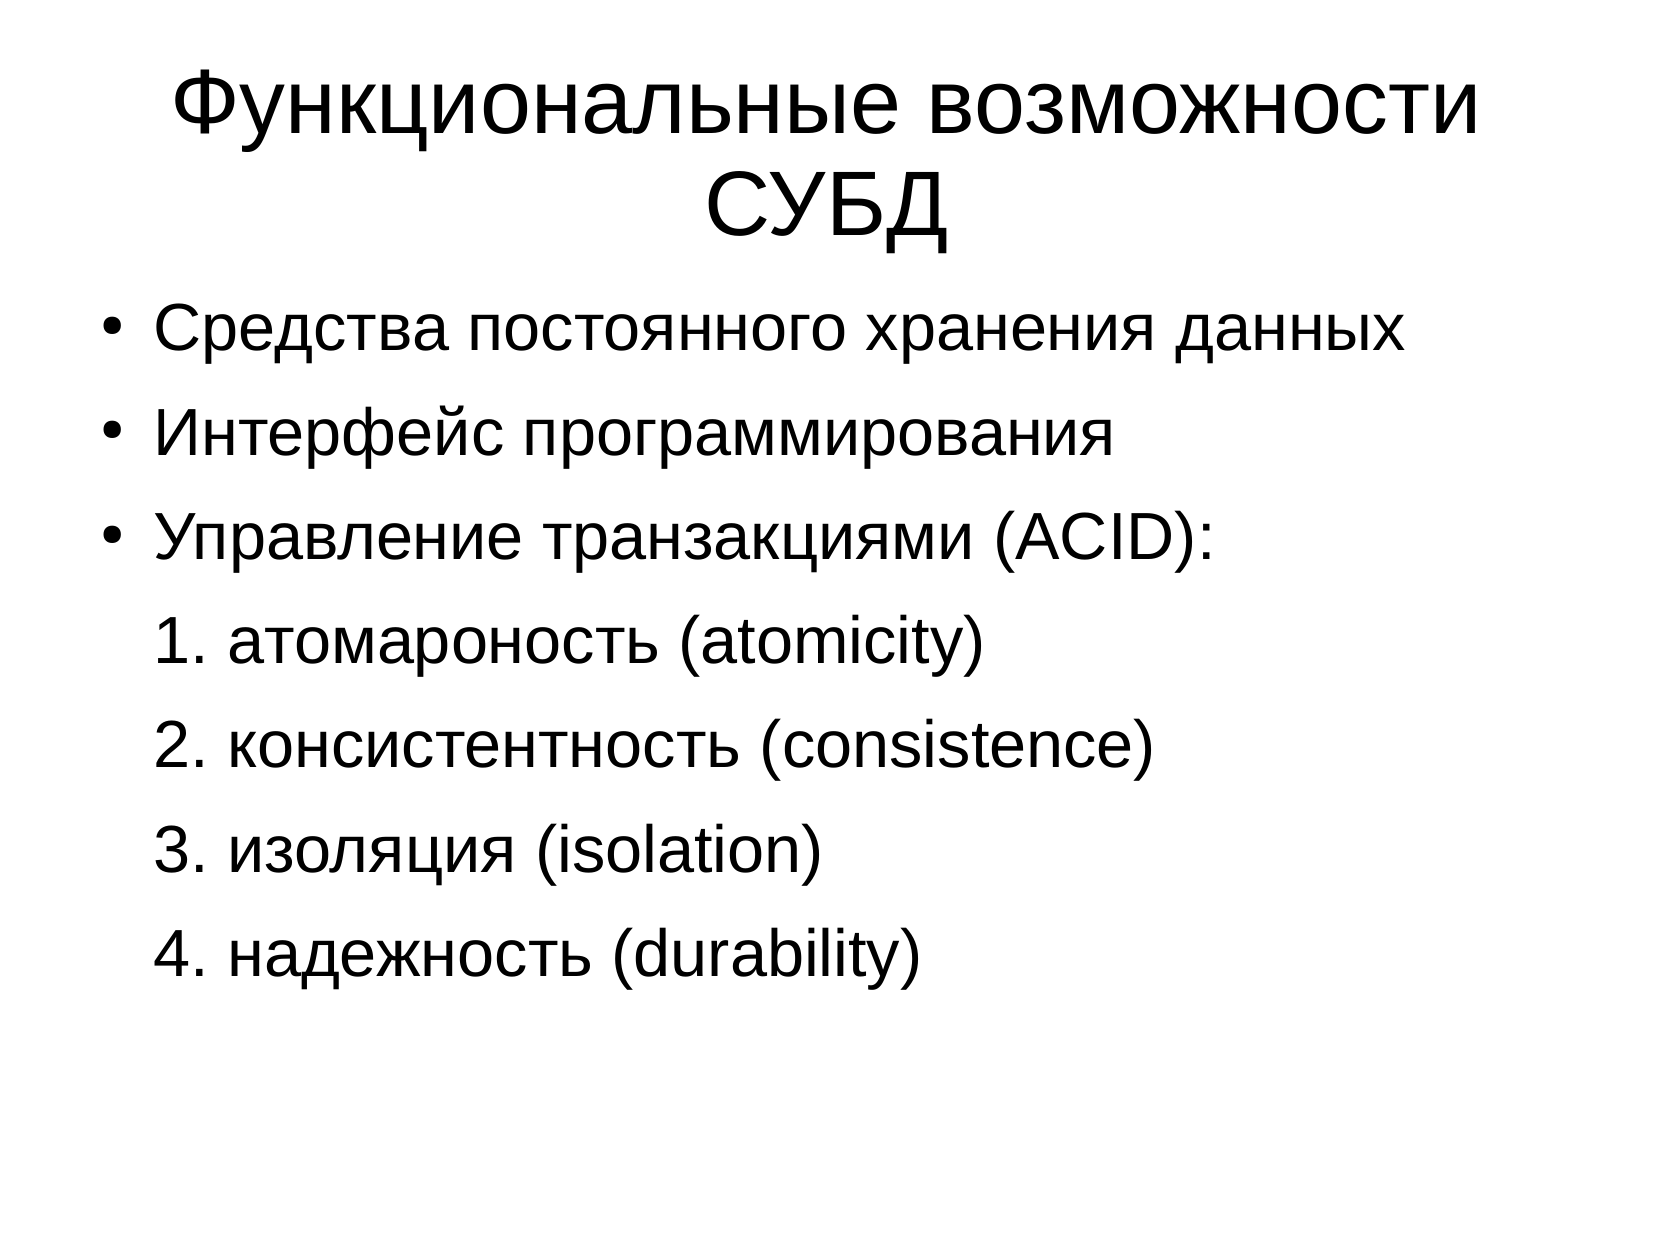

# Функциональные возможности СУБД
Средства постоянного хранения данных
Интерфейс программирования
Управление транзакциями (ACID):
1. aтомароность (atomicity)
2. консистентность (consistence)
3. изоляция (isolation)
4. надежность (durability)